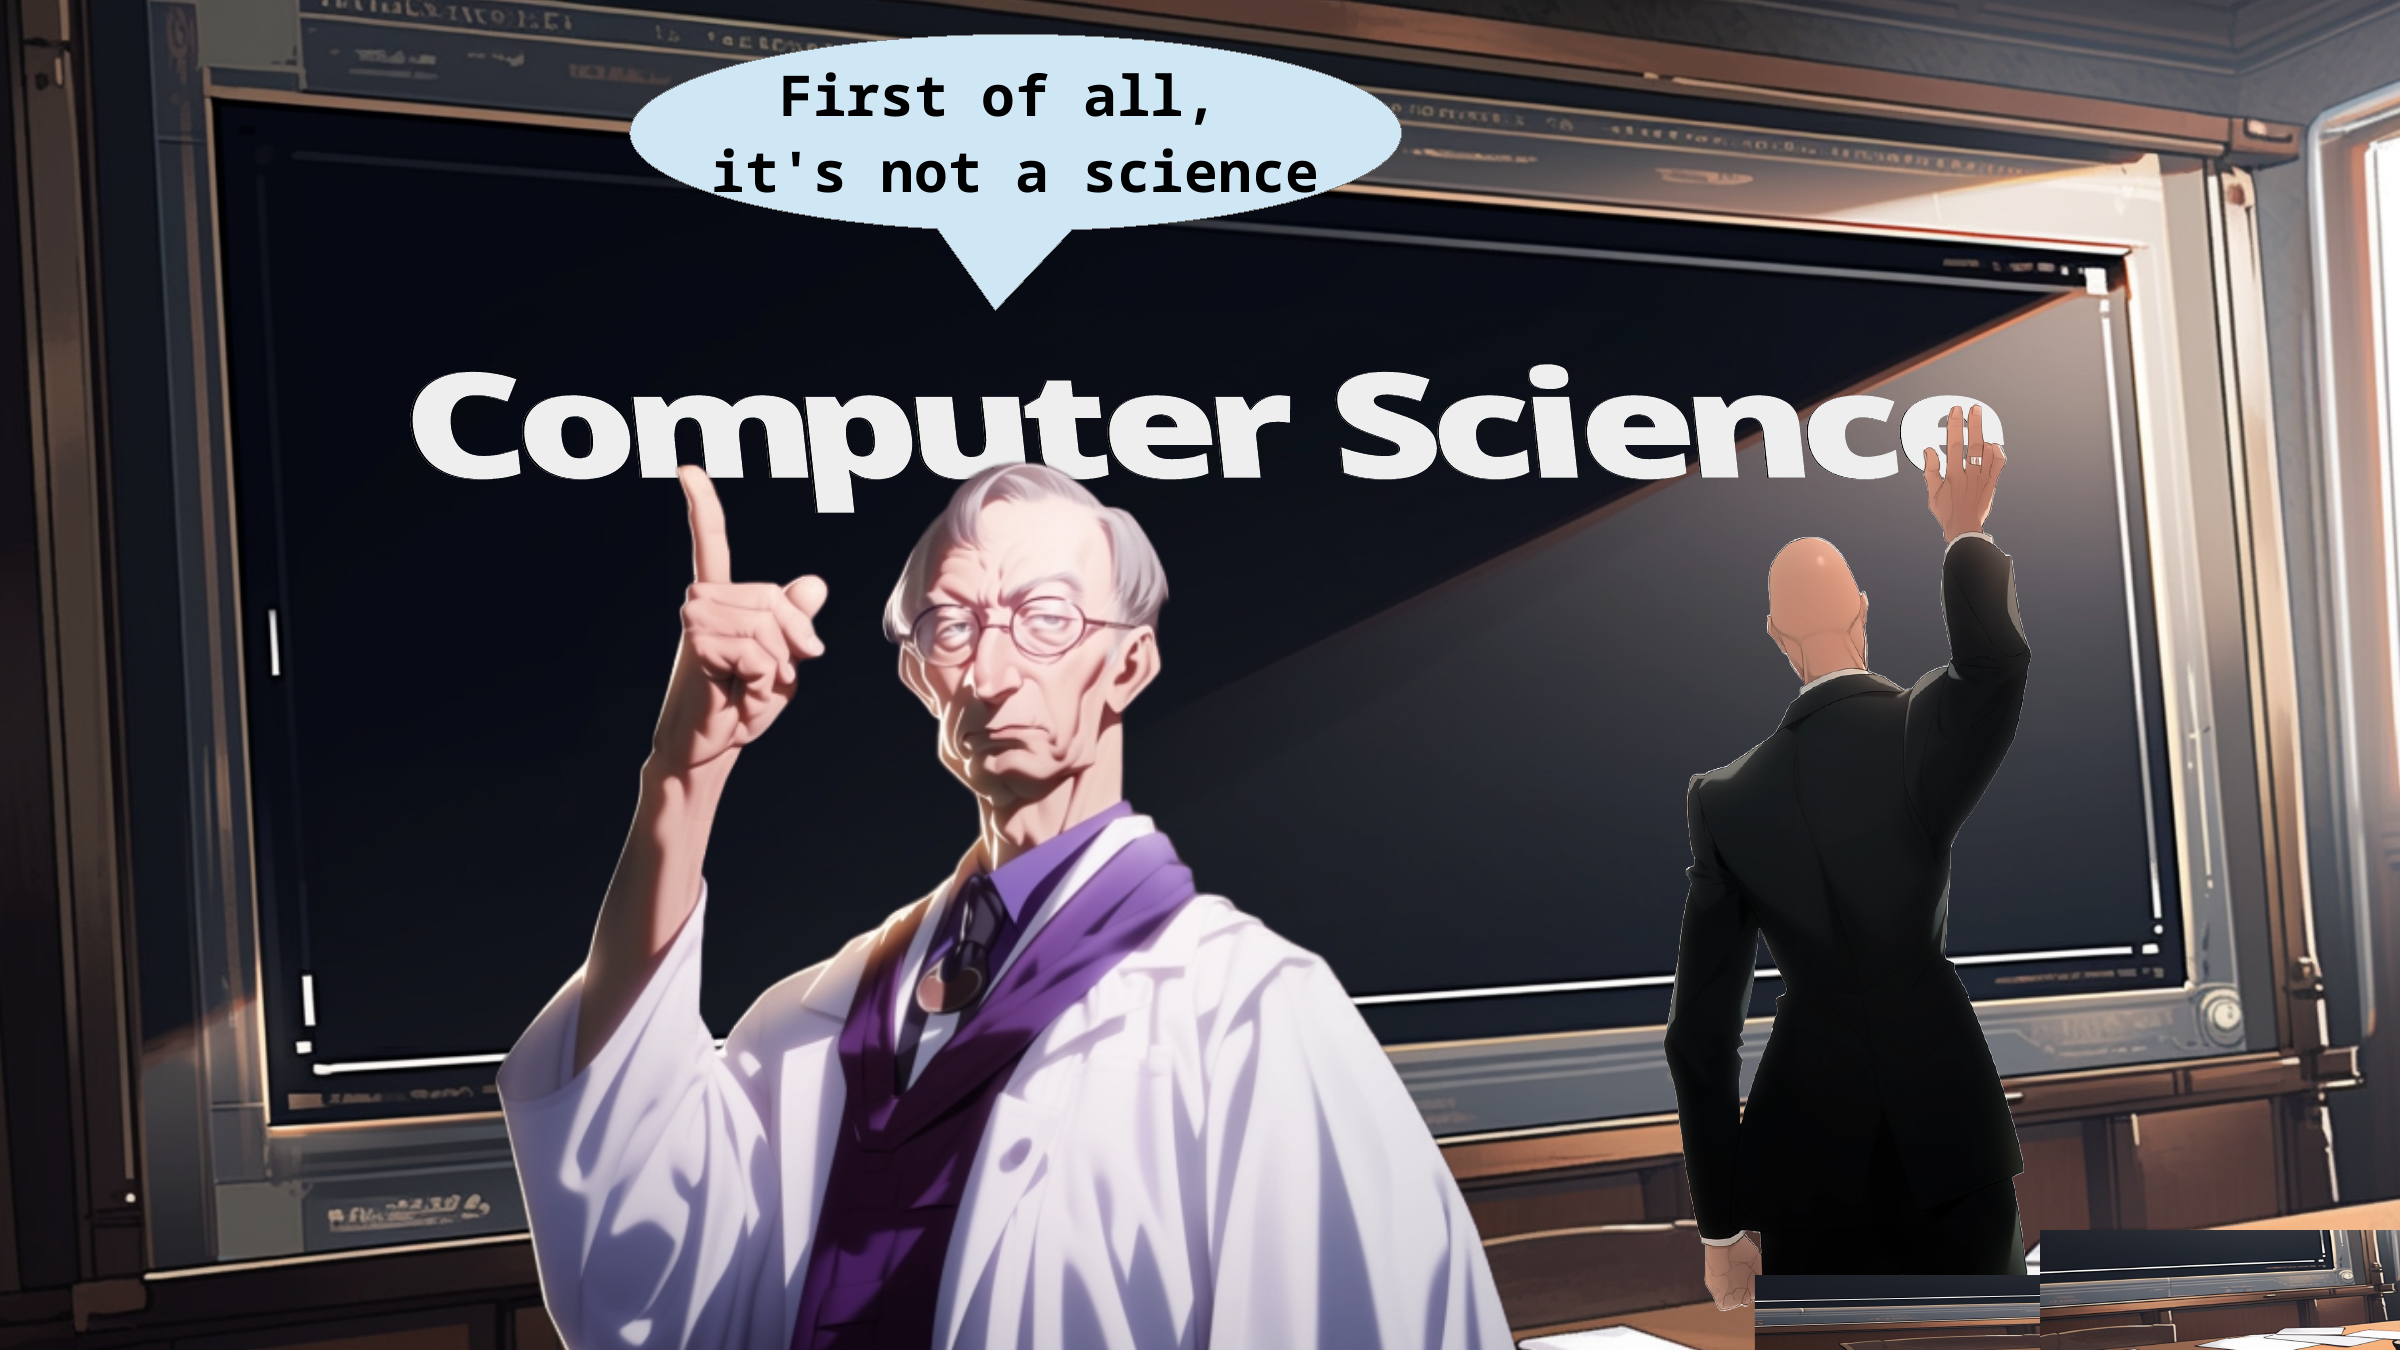

First of all,
it's not a science
Computer Science